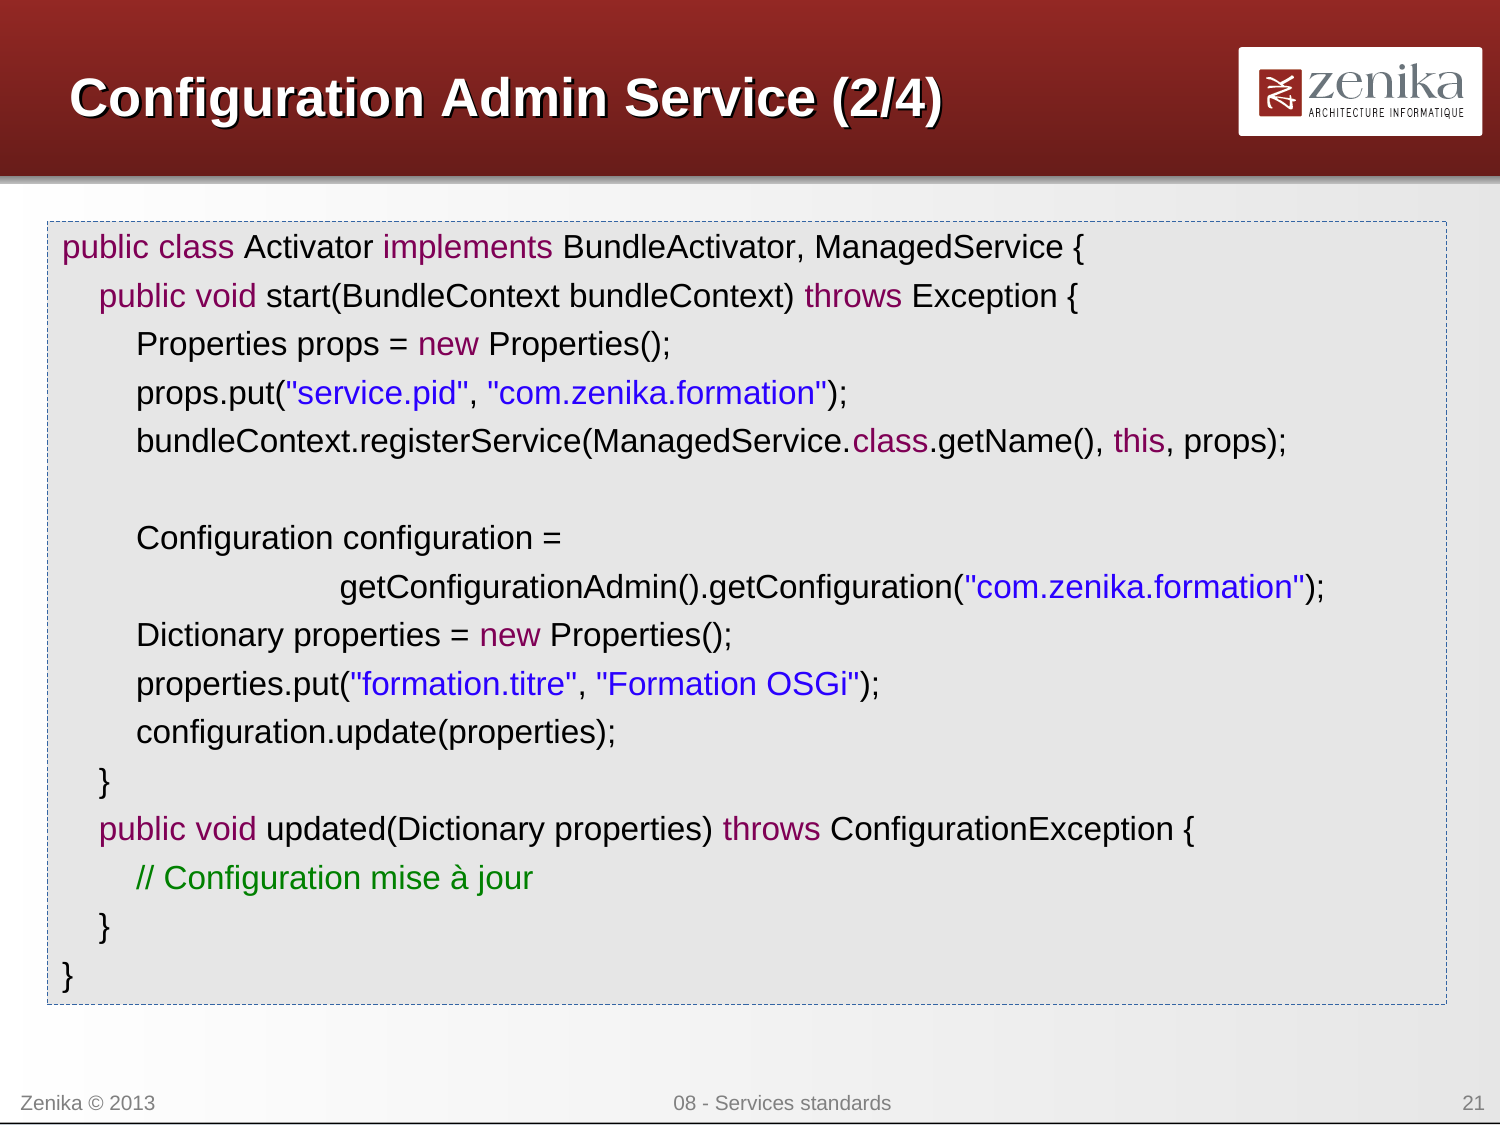

# Configuration Admin Service (2/4)
public class Activator implements BundleActivator, ManagedService {
 public void start(BundleContext bundleContext) throws Exception {
 Properties props = new Properties();
 props.put("service.pid", "com.zenika.formation");
 bundleContext.registerService(ManagedService.class.getName(), this, props);
 Configuration configuration =
 getConfigurationAdmin().getConfiguration("com.zenika.formation");
 Dictionary properties = new Properties();
 properties.put("formation.titre", "Formation OSGi");
 configuration.update(properties);
 }
 public void updated(Dictionary properties) throws ConfigurationException {
 // Configuration mise à jour
 }
}